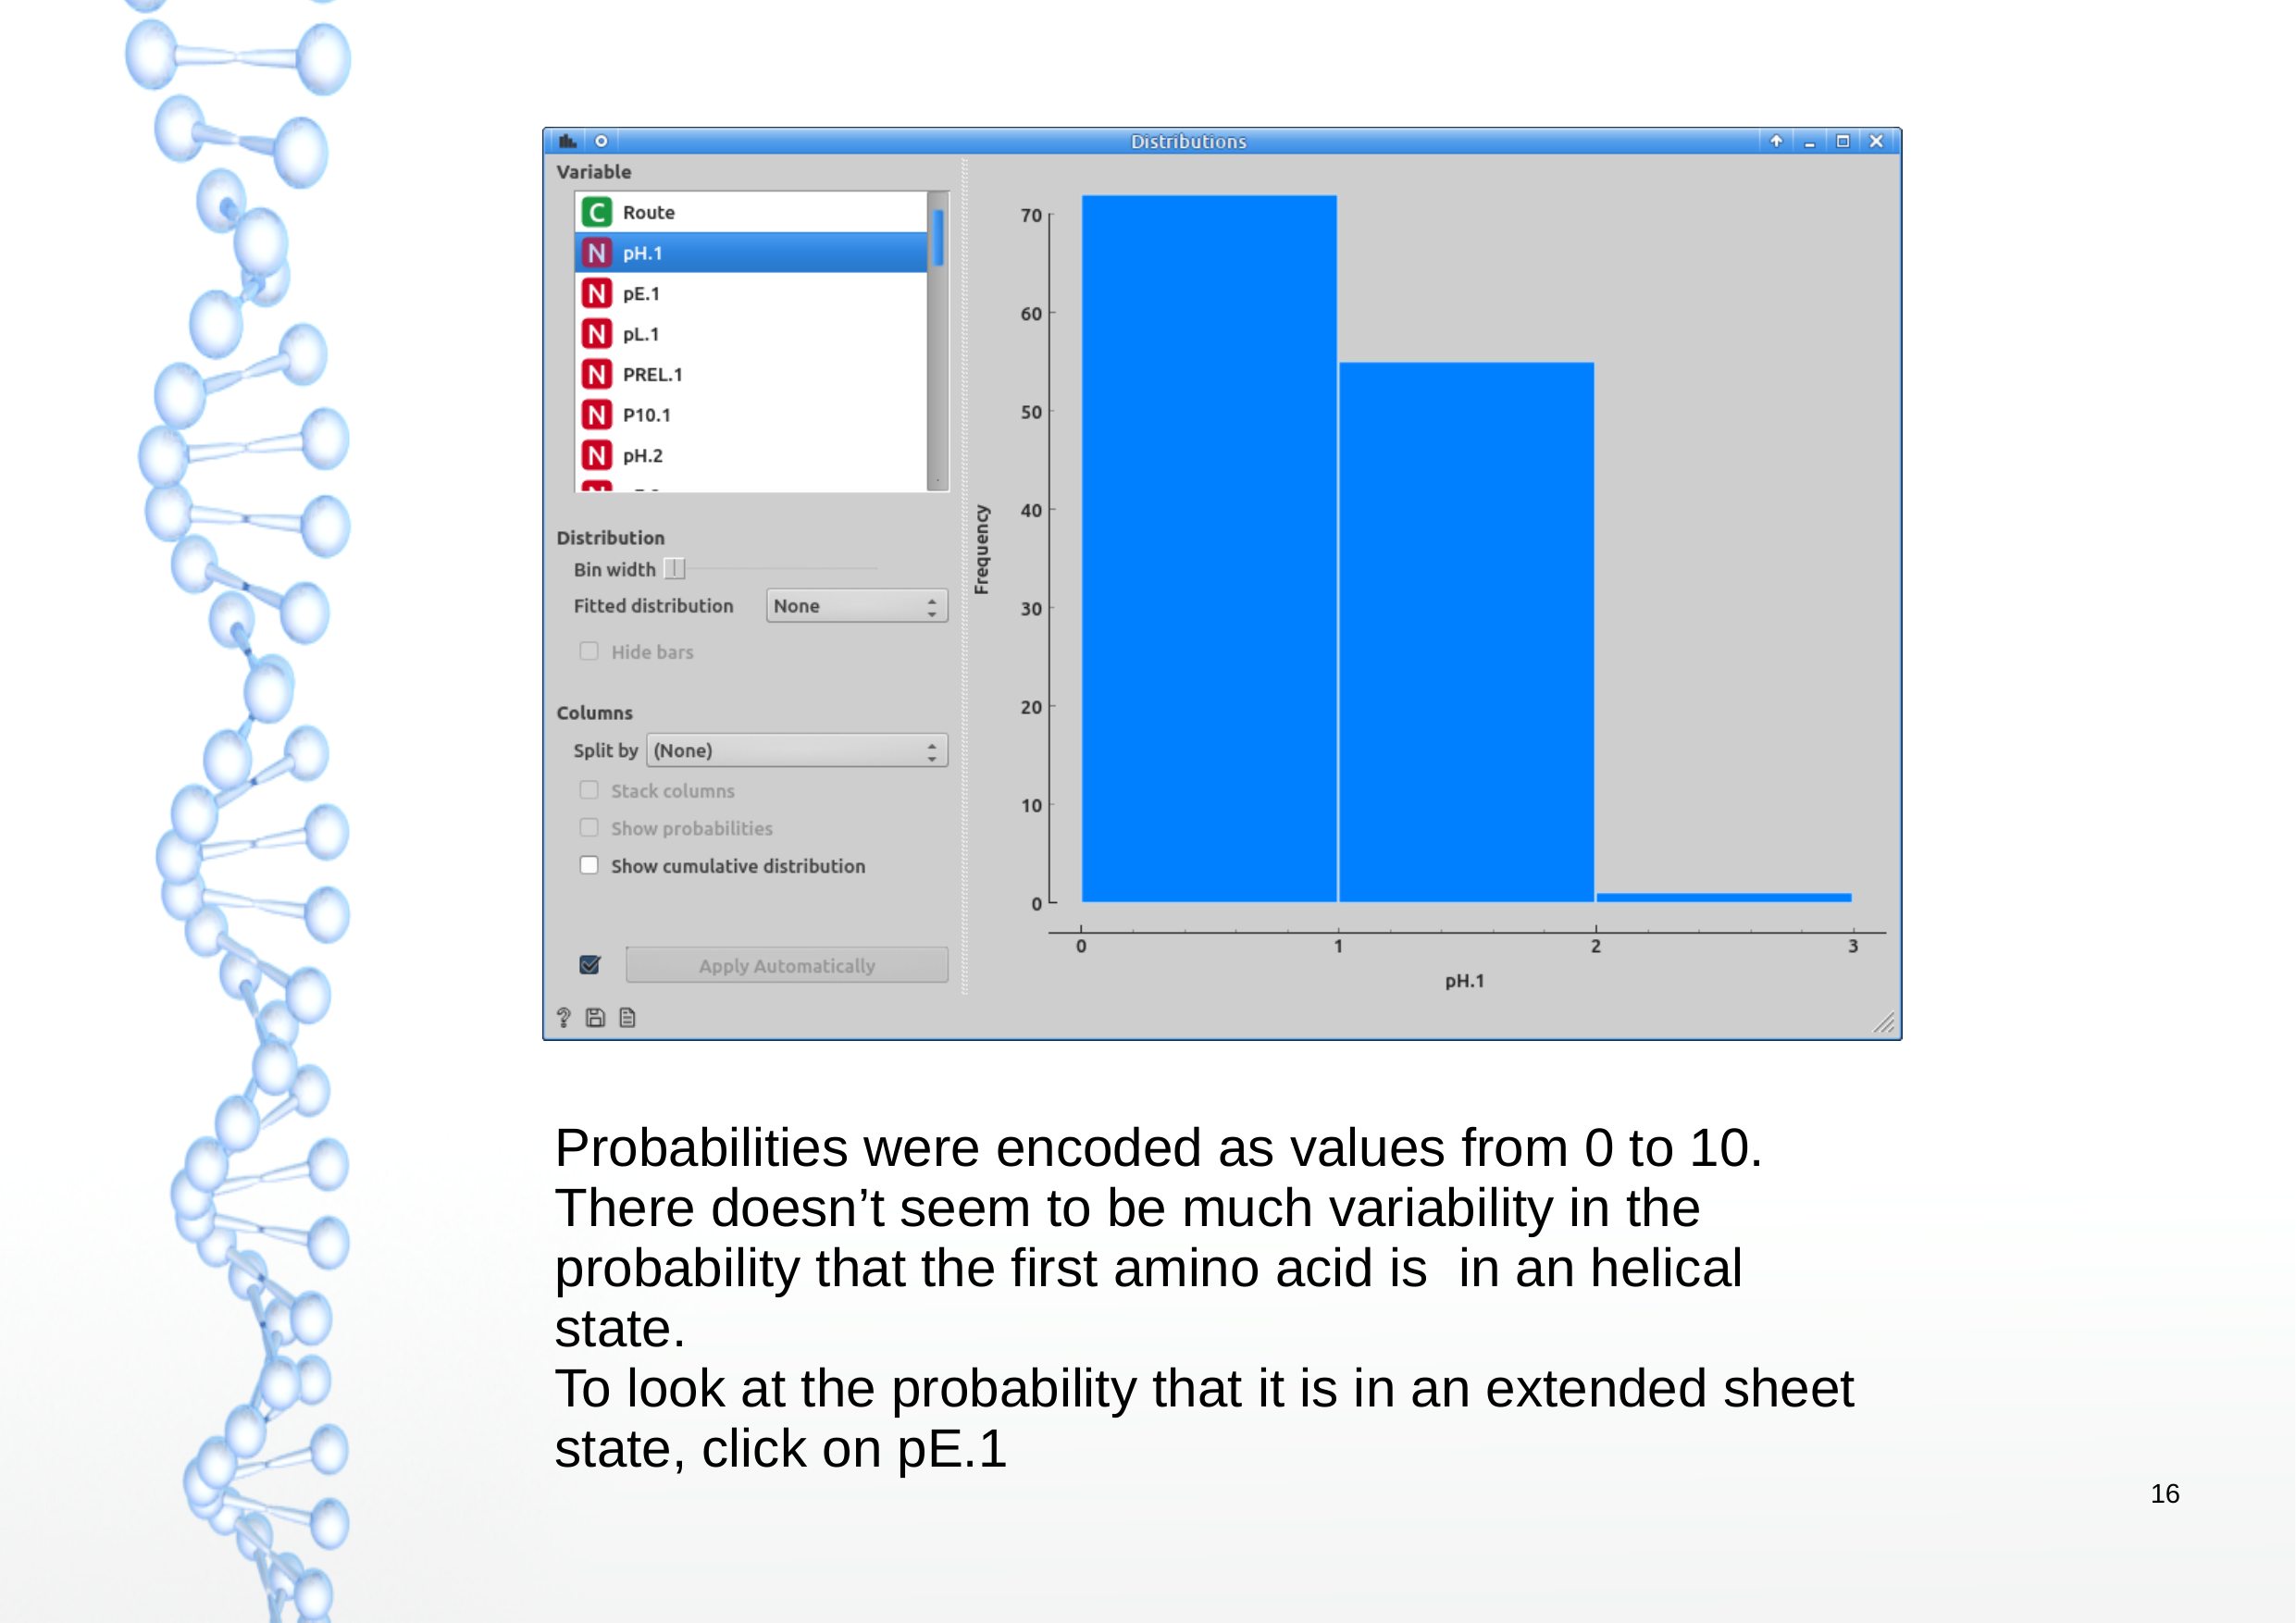

Probabilities were encoded as values from 0 to 10.
There doesn’t seem to be much variability in the probability that the first amino acid is in an helical state.
To look at the probability that it is in an extended sheet state, click on pE.1
16